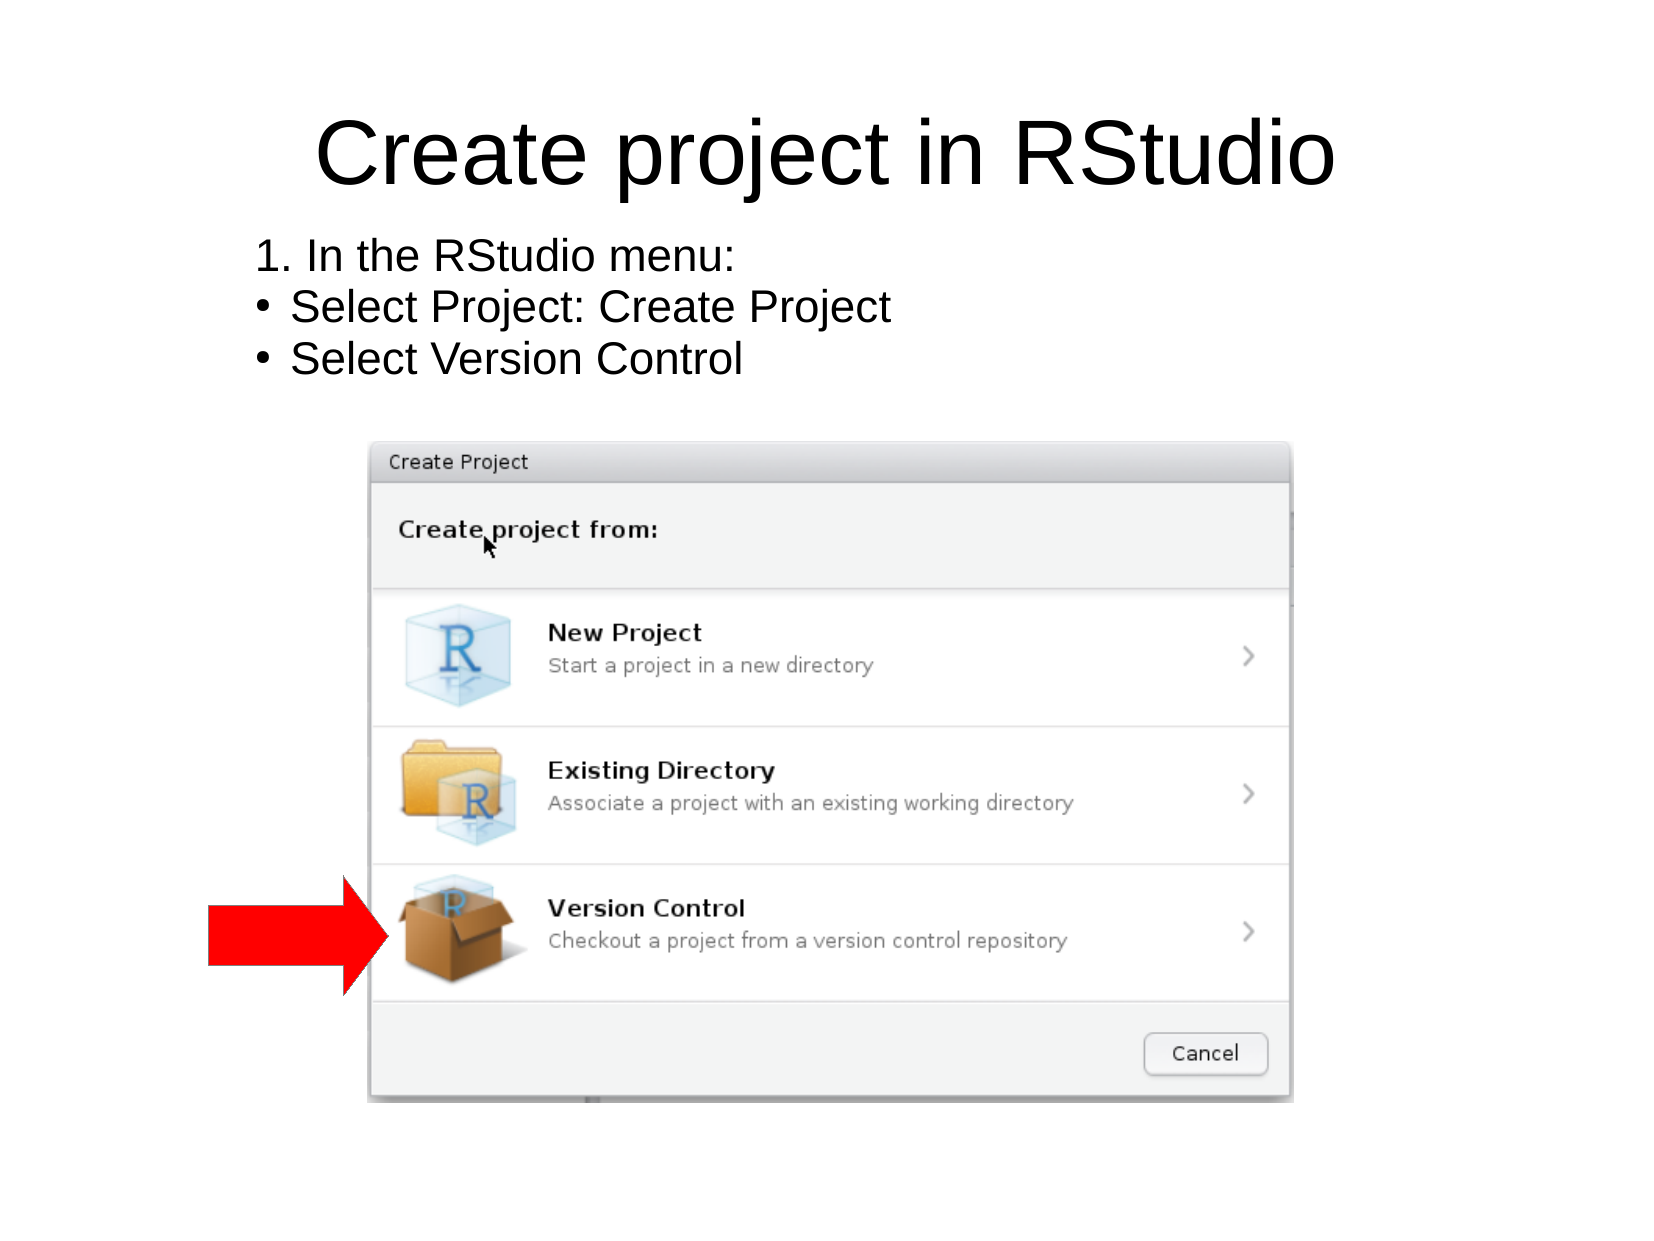

# Create project in RStudio
1. In the RStudio menu:
Select Project: Create Project
Select Version Control